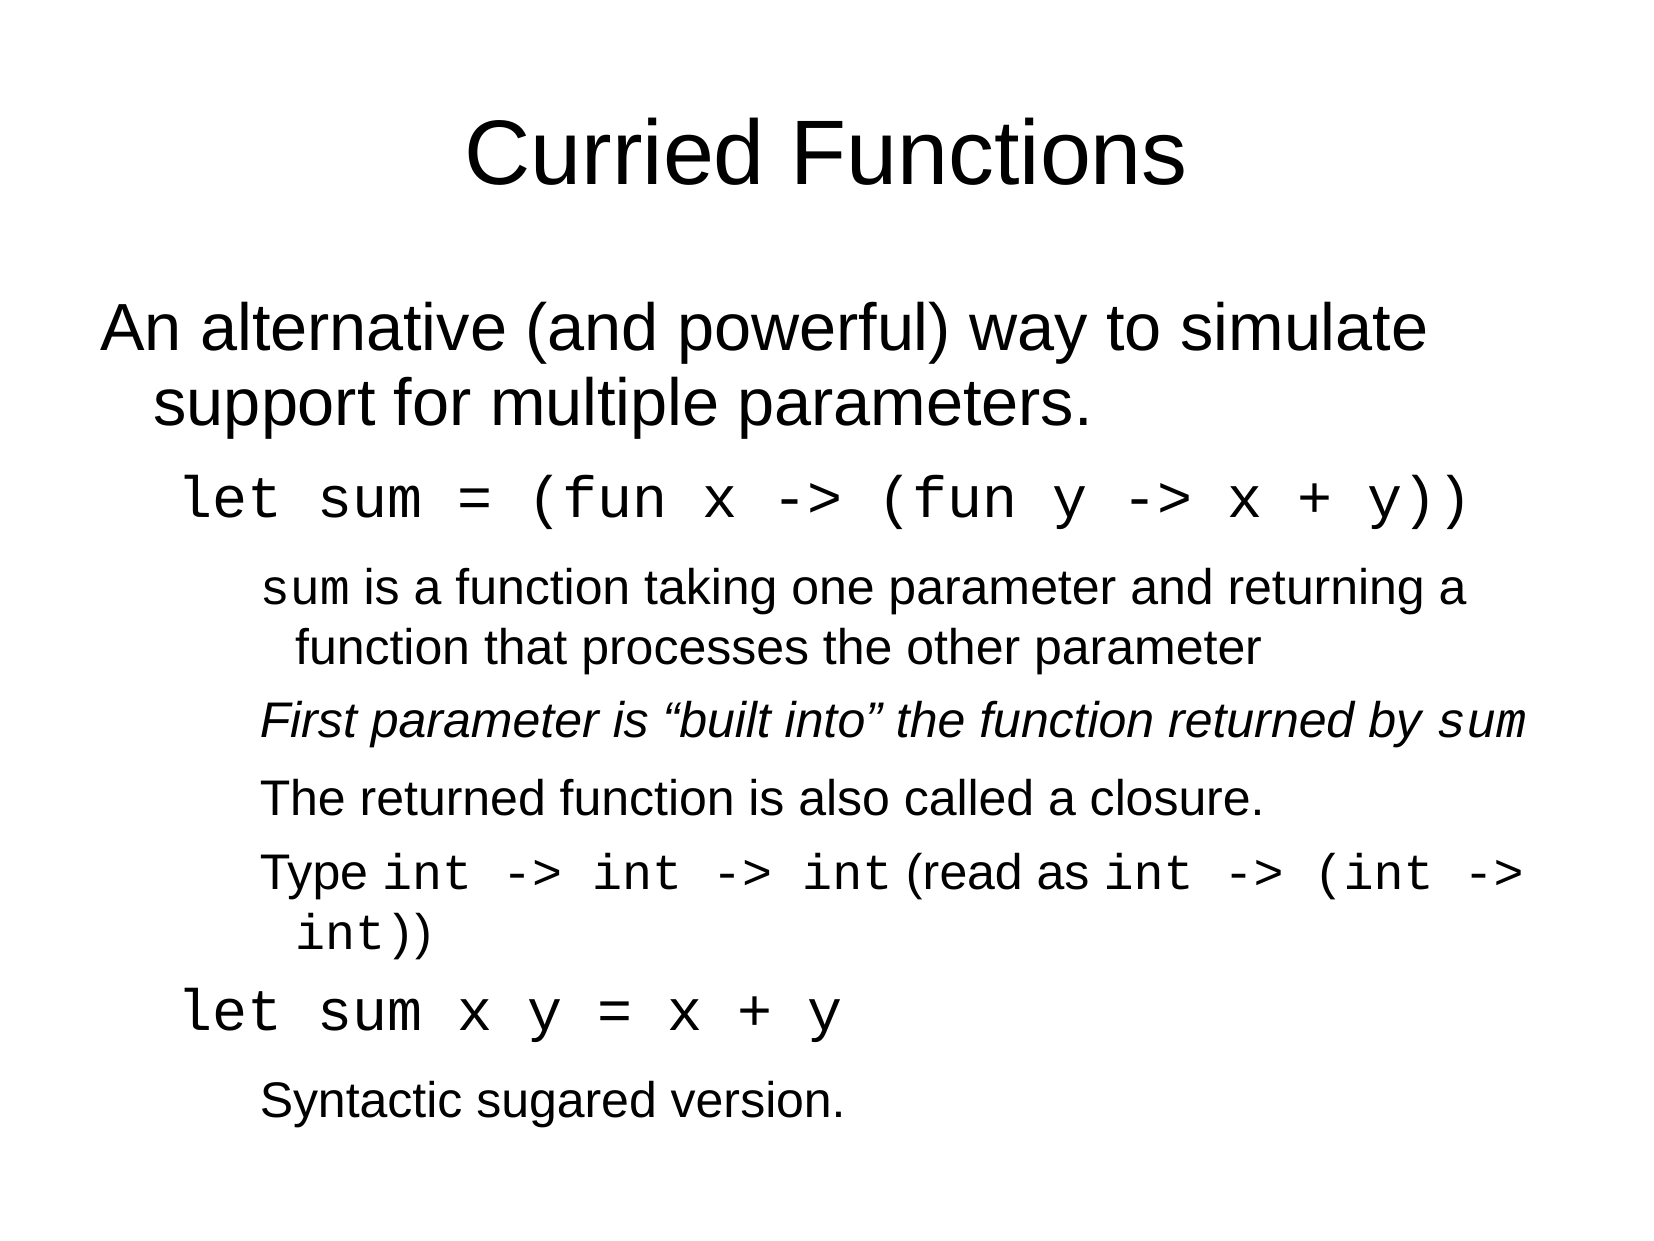

# Curried Functions
An alternative (and powerful) way to simulate support for multiple parameters.
let sum = (fun x -> (fun y -> x + y))
sum is a function taking one parameter and returning a function that processes the other parameter
First parameter is “built into” the function returned by sum
The returned function is also called a closure.
Type int -> int -> int (read as int -> (int -> int))
let sum x y = x + y
Syntactic sugared version.